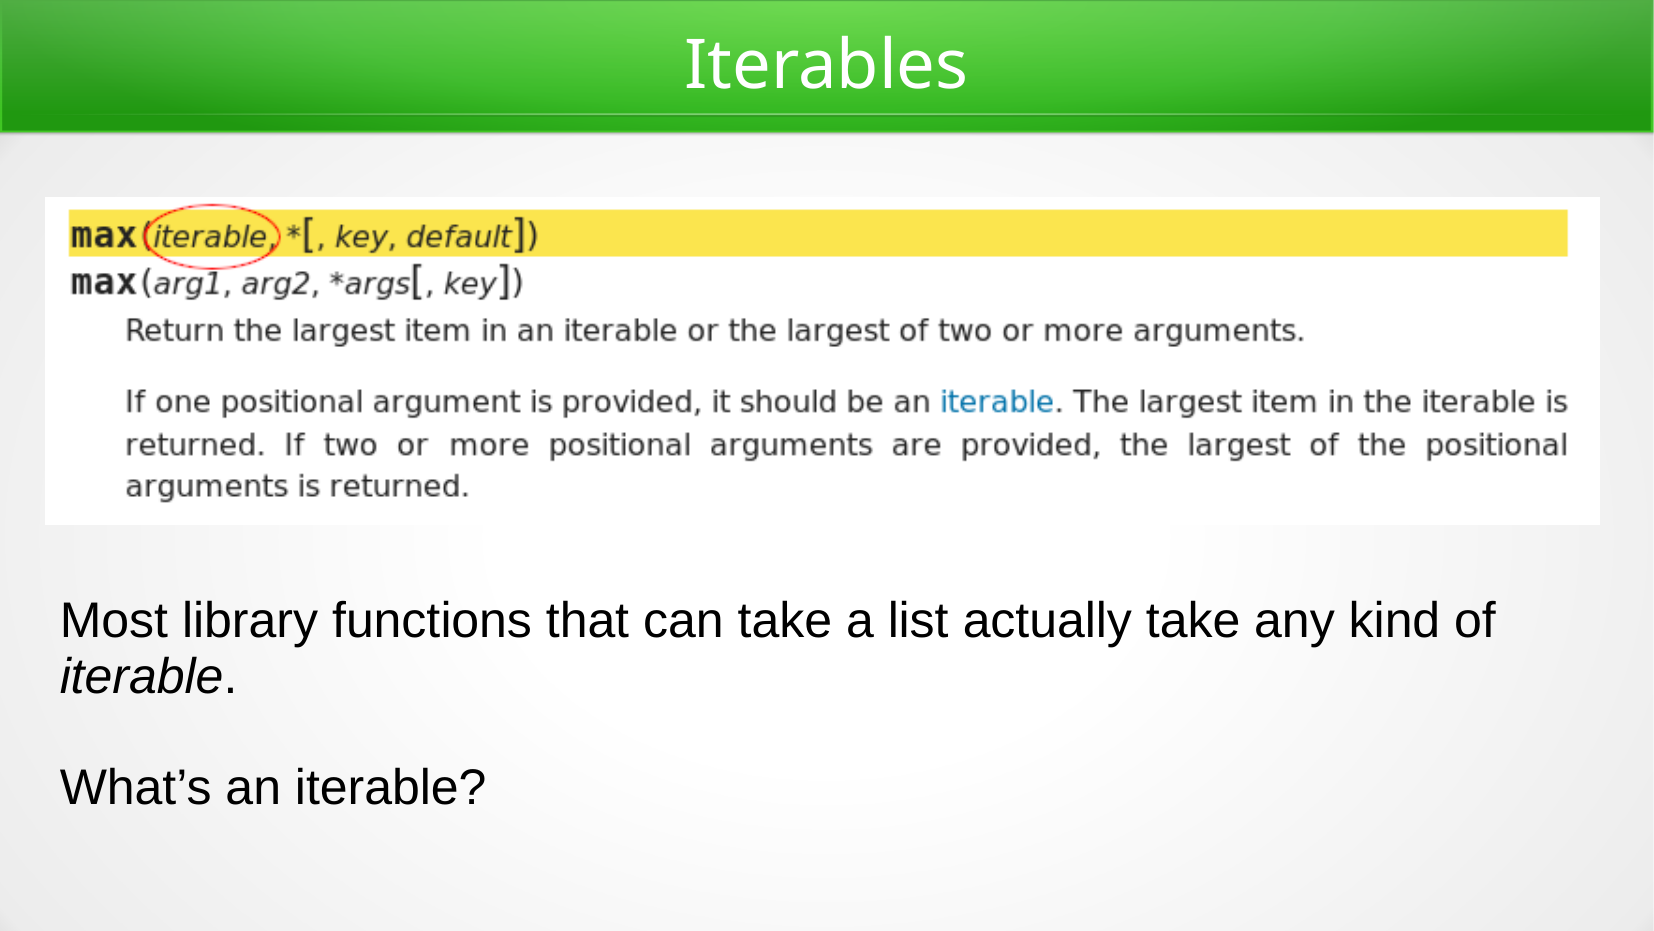

# Iterables
Most library functions that can take a list actually take any kind of iterable.
What’s an iterable?